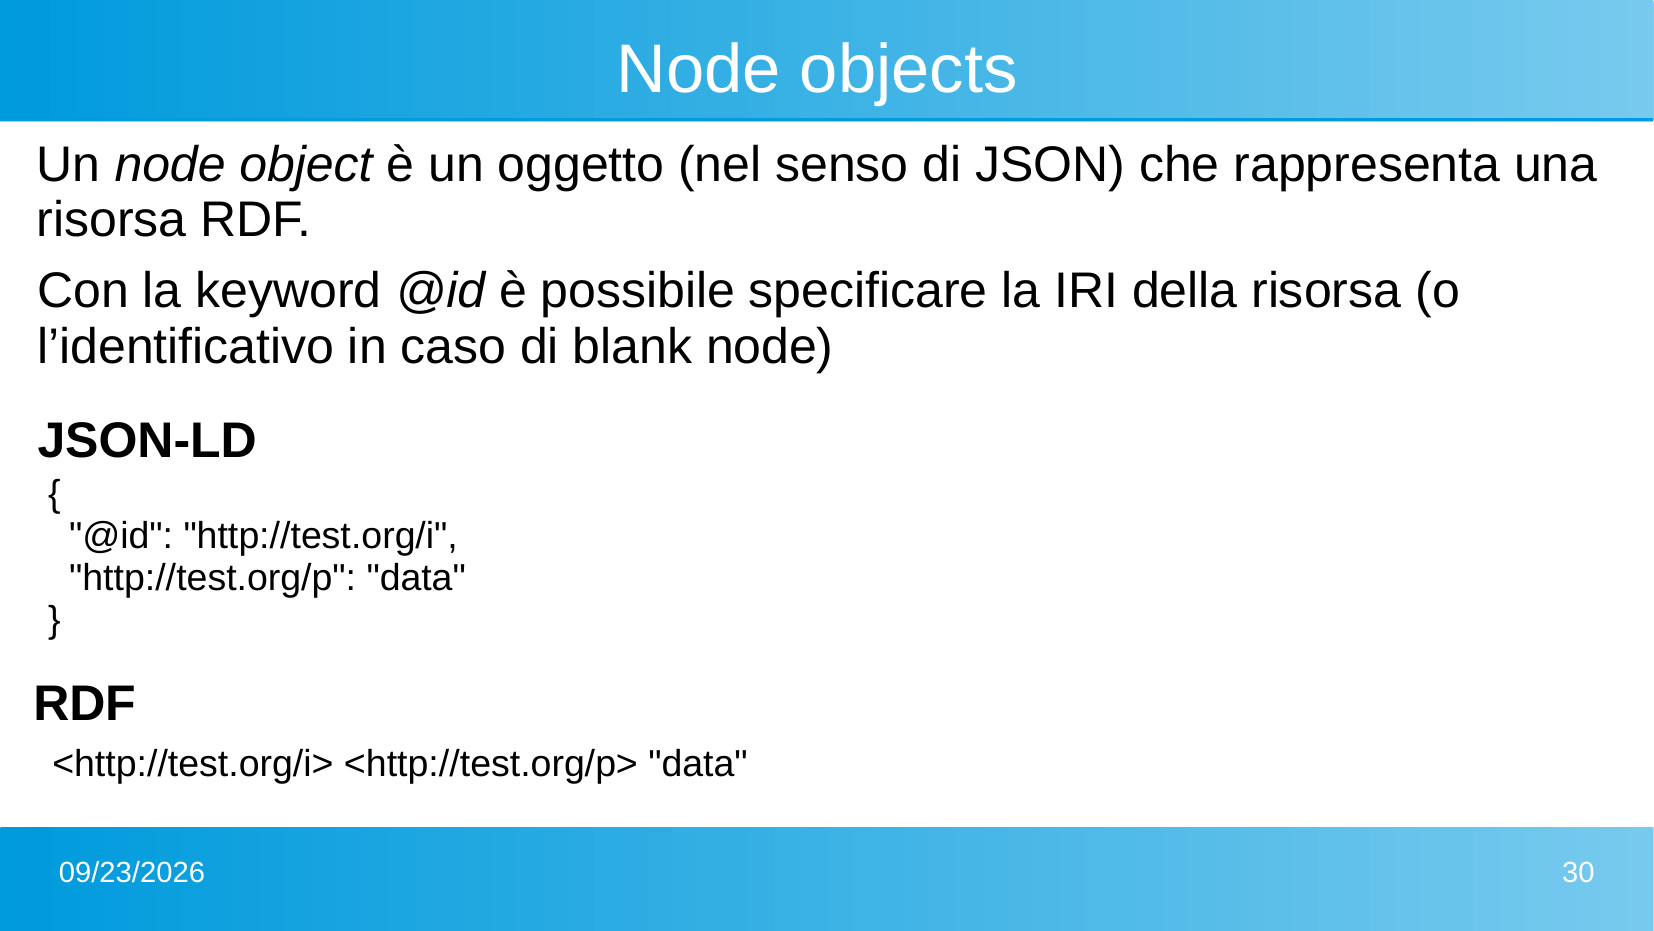

# Node objects
Un node object è un oggetto (nel senso di JSON) che rappresenta una risorsa RDF.
Con la keyword @id è possibile specificare la IRI della risorsa (o l’identificativo in caso di blank node)
JSON-LD
{
 "@id": "http://test.org/i",
 "http://test.org/p": "data"
}
RDF
<http://test.org/i> <http://test.org/p> "data"
30